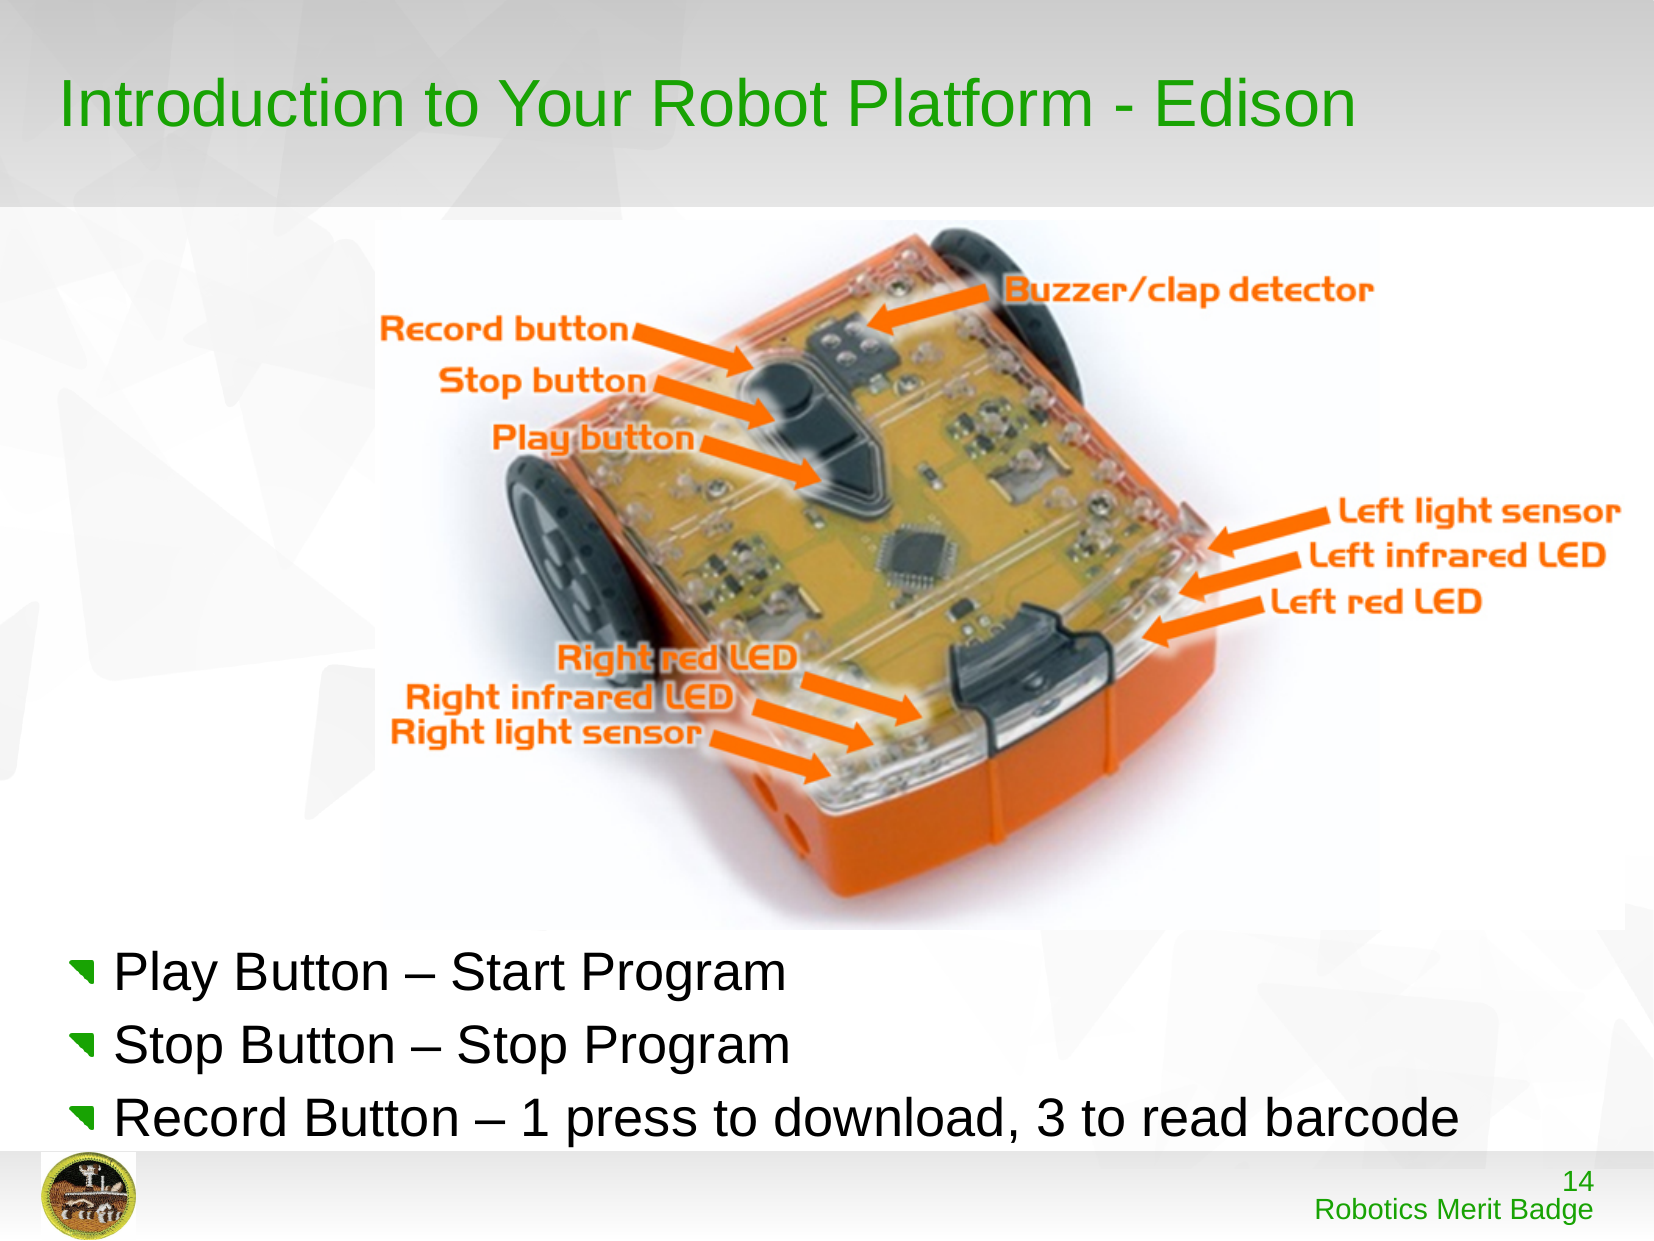

# Introduction to Your Robot Platform - Edison
Play Button – Start Program
Stop Button – Stop Program
Record Button – 1 press to download, 3 to read barcode
14
Robotics Merit Badge